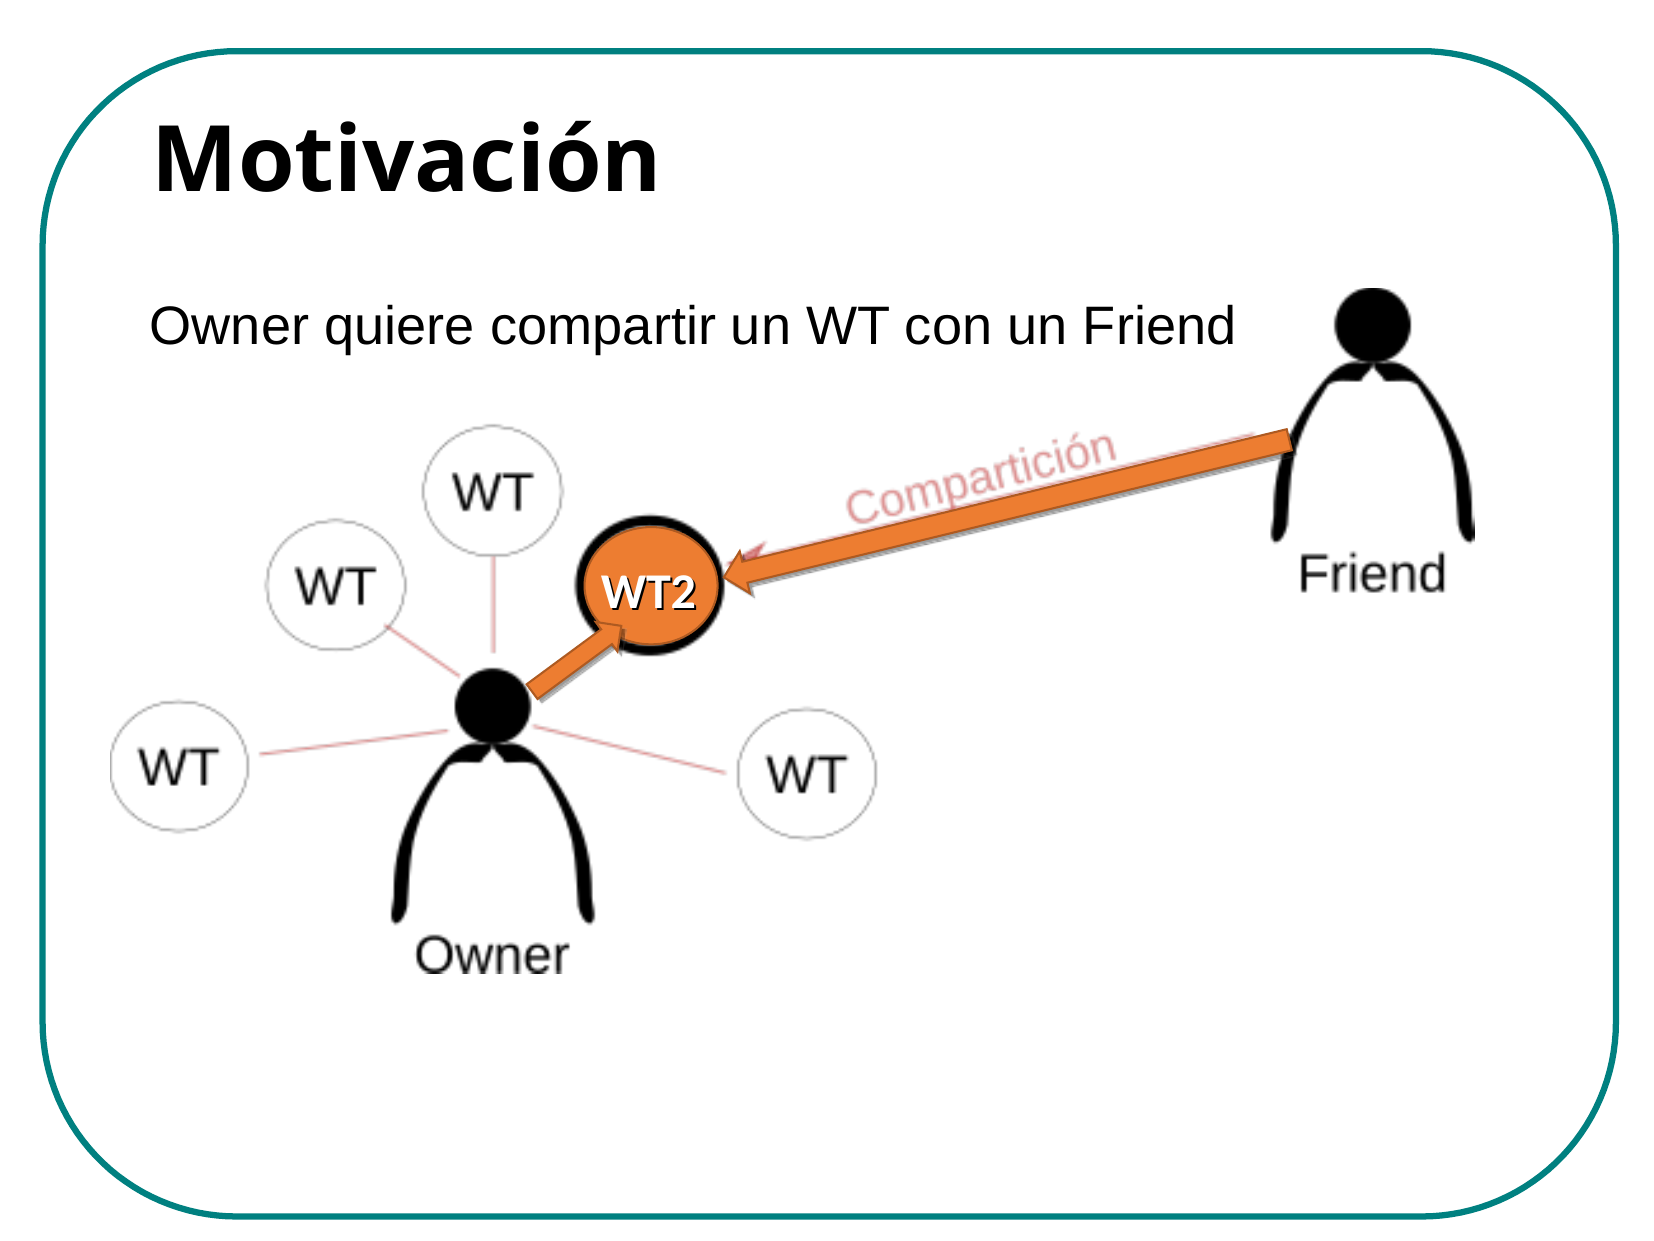

# Motivación
Owner quiere compartir un WT con un Friend
WT2